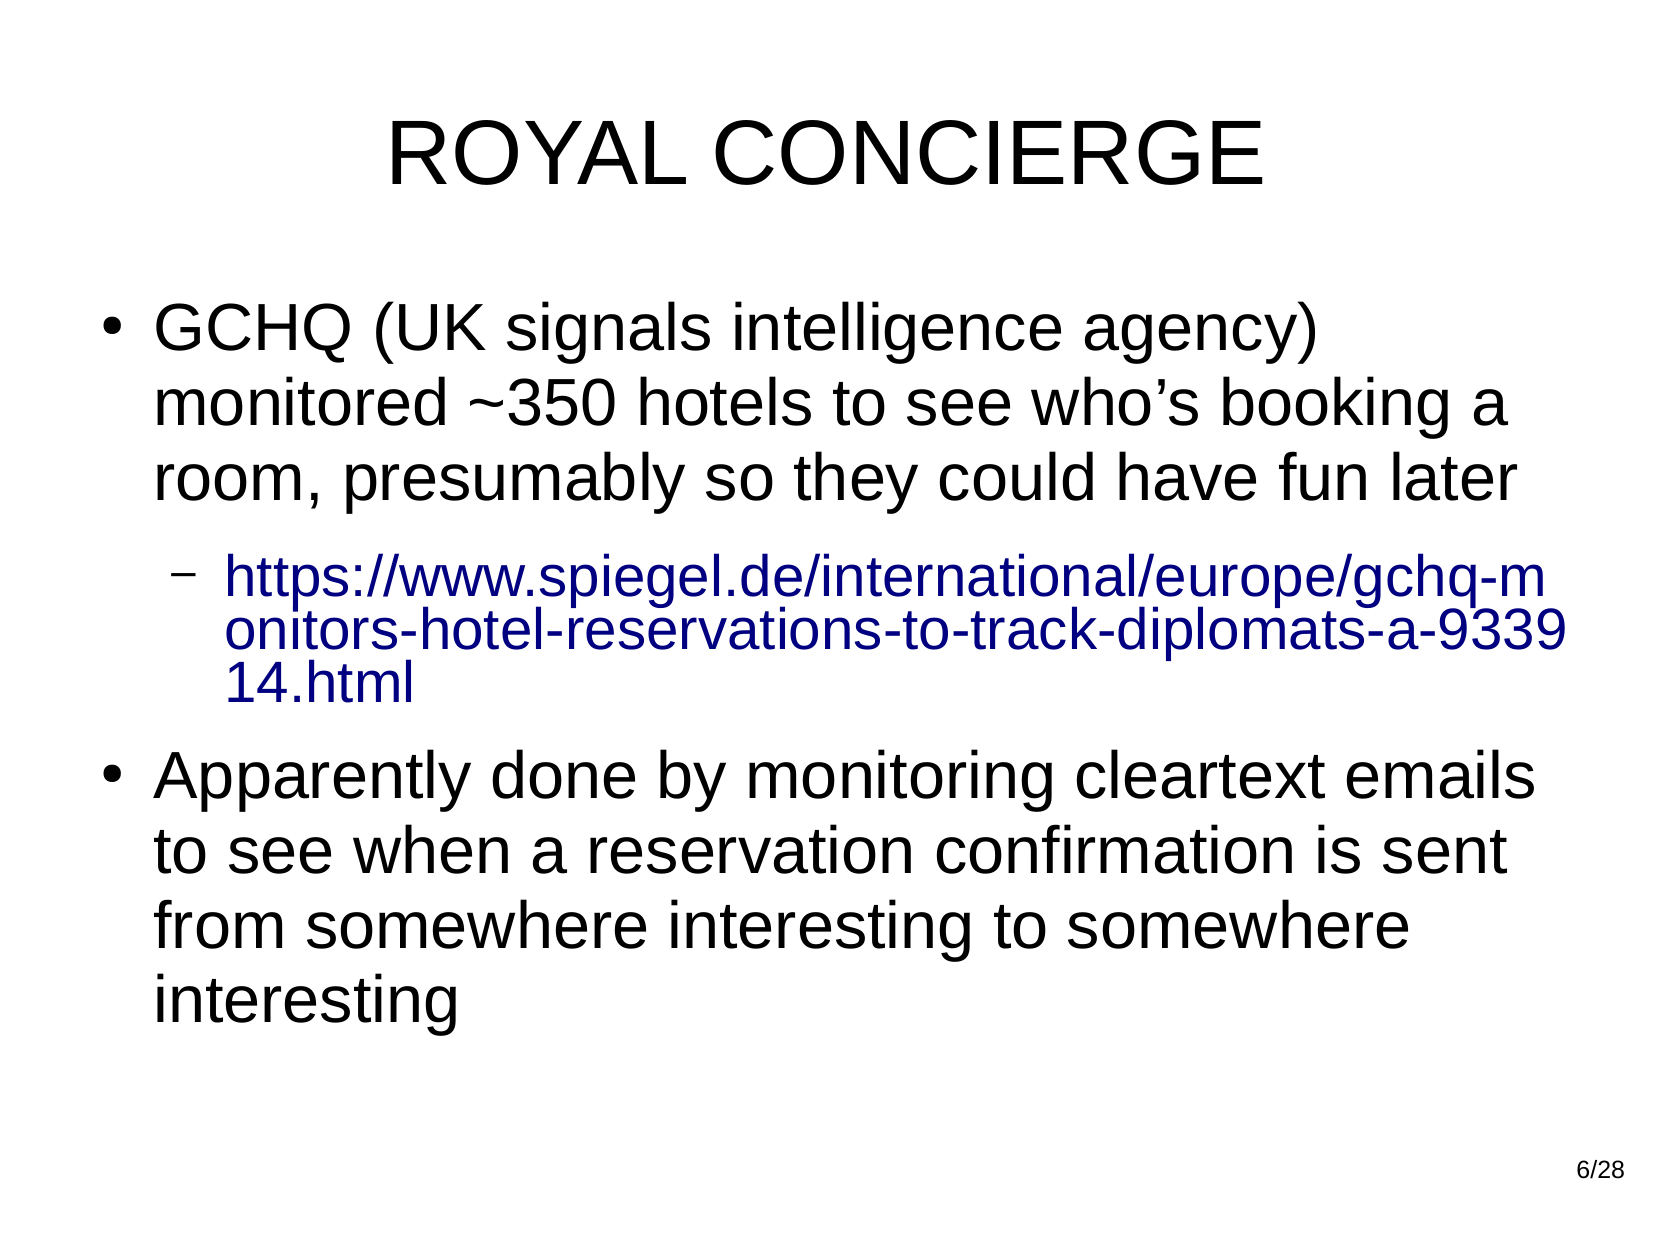

# ROYAL CONCIERGE
GCHQ (UK signals intelligence agency) monitored ~350 hotels to see who’s booking a room, presumably so they could have fun later
https://www.spiegel.de/international/europe/gchq-monitors-hotel-reservations-to-track-diplomats-a-933914.html
Apparently done by monitoring cleartext emails to see when a reservation confirmation is sent from somewhere interesting to somewhere interesting